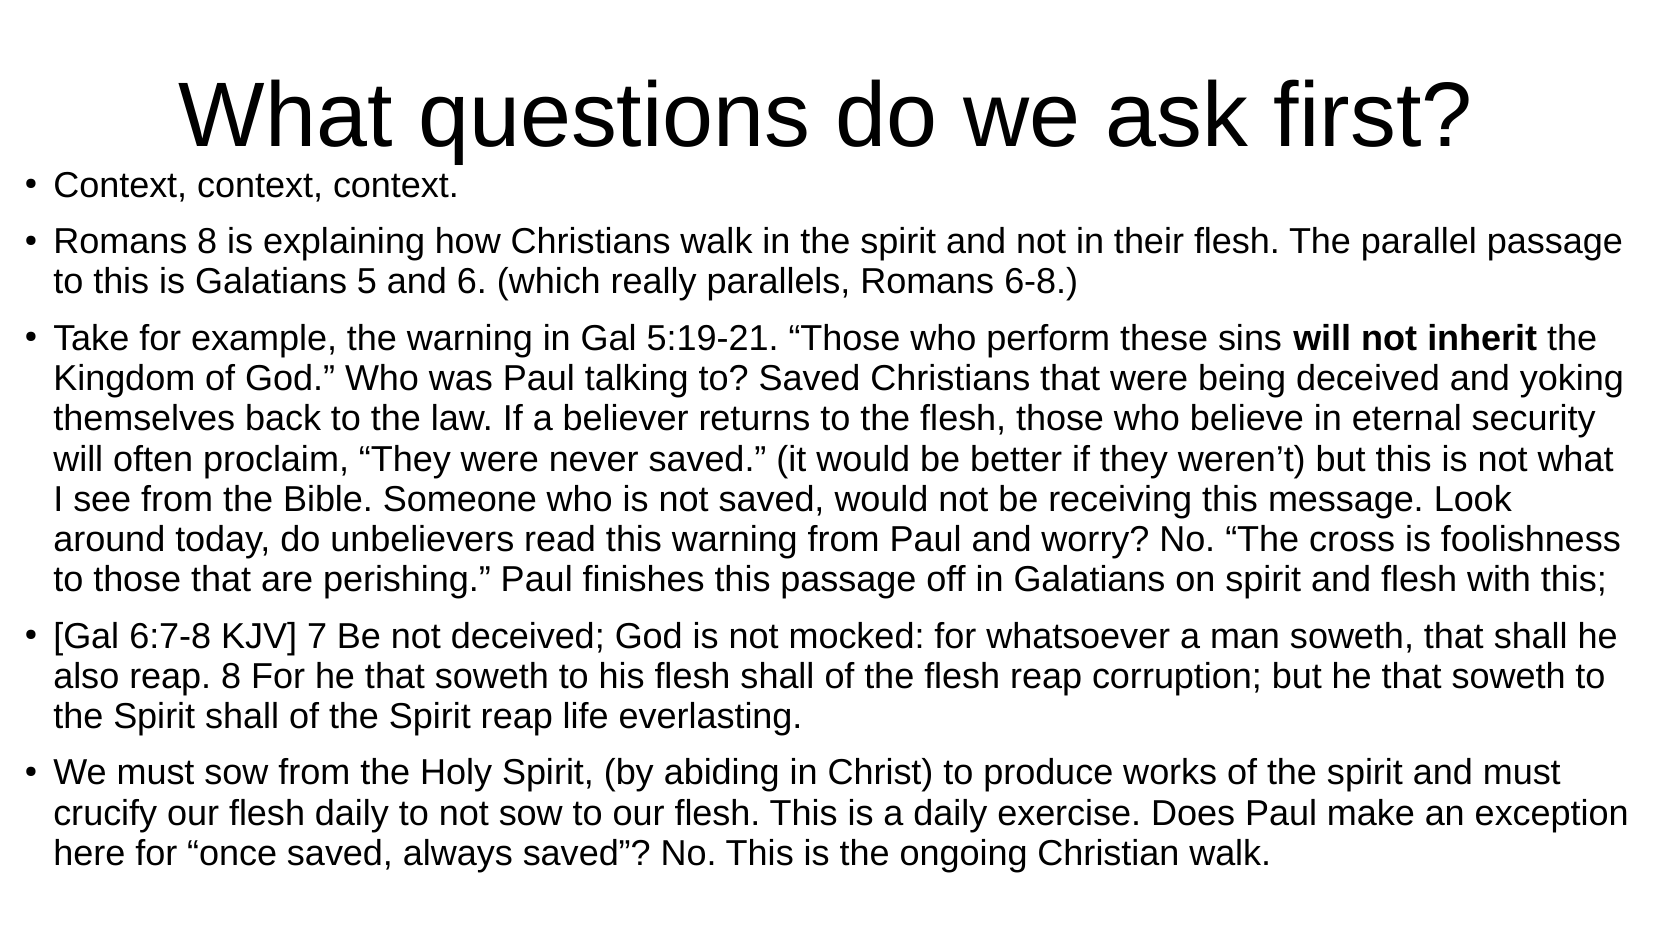

# What questions do we ask first?
Context, context, context.
Romans 8 is explaining how Christians walk in the spirit and not in their flesh. The parallel passage to this is Galatians 5 and 6. (which really parallels, Romans 6-8.)
Take for example, the warning in Gal 5:19-21. “Those who perform these sins will not inherit the Kingdom of God.” Who was Paul talking to? Saved Christians that were being deceived and yoking themselves back to the law. If a believer returns to the flesh, those who believe in eternal security will often proclaim, “They were never saved.” (it would be better if they weren’t) but this is not what I see from the Bible. Someone who is not saved, would not be receiving this message. Look around today, do unbelievers read this warning from Paul and worry? No. “The cross is foolishness to those that are perishing.” Paul finishes this passage off in Galatians on spirit and flesh with this;
[Gal 6:7-8 KJV] 7 Be not deceived; God is not mocked: for whatsoever a man soweth, that shall he also reap. 8 For he that soweth to his flesh shall of the flesh reap corruption; but he that soweth to the Spirit shall of the Spirit reap life everlasting.
We must sow from the Holy Spirit, (by abiding in Christ) to produce works of the spirit and must crucify our flesh daily to not sow to our flesh. This is a daily exercise. Does Paul make an exception here for “once saved, always saved”? No. This is the ongoing Christian walk.